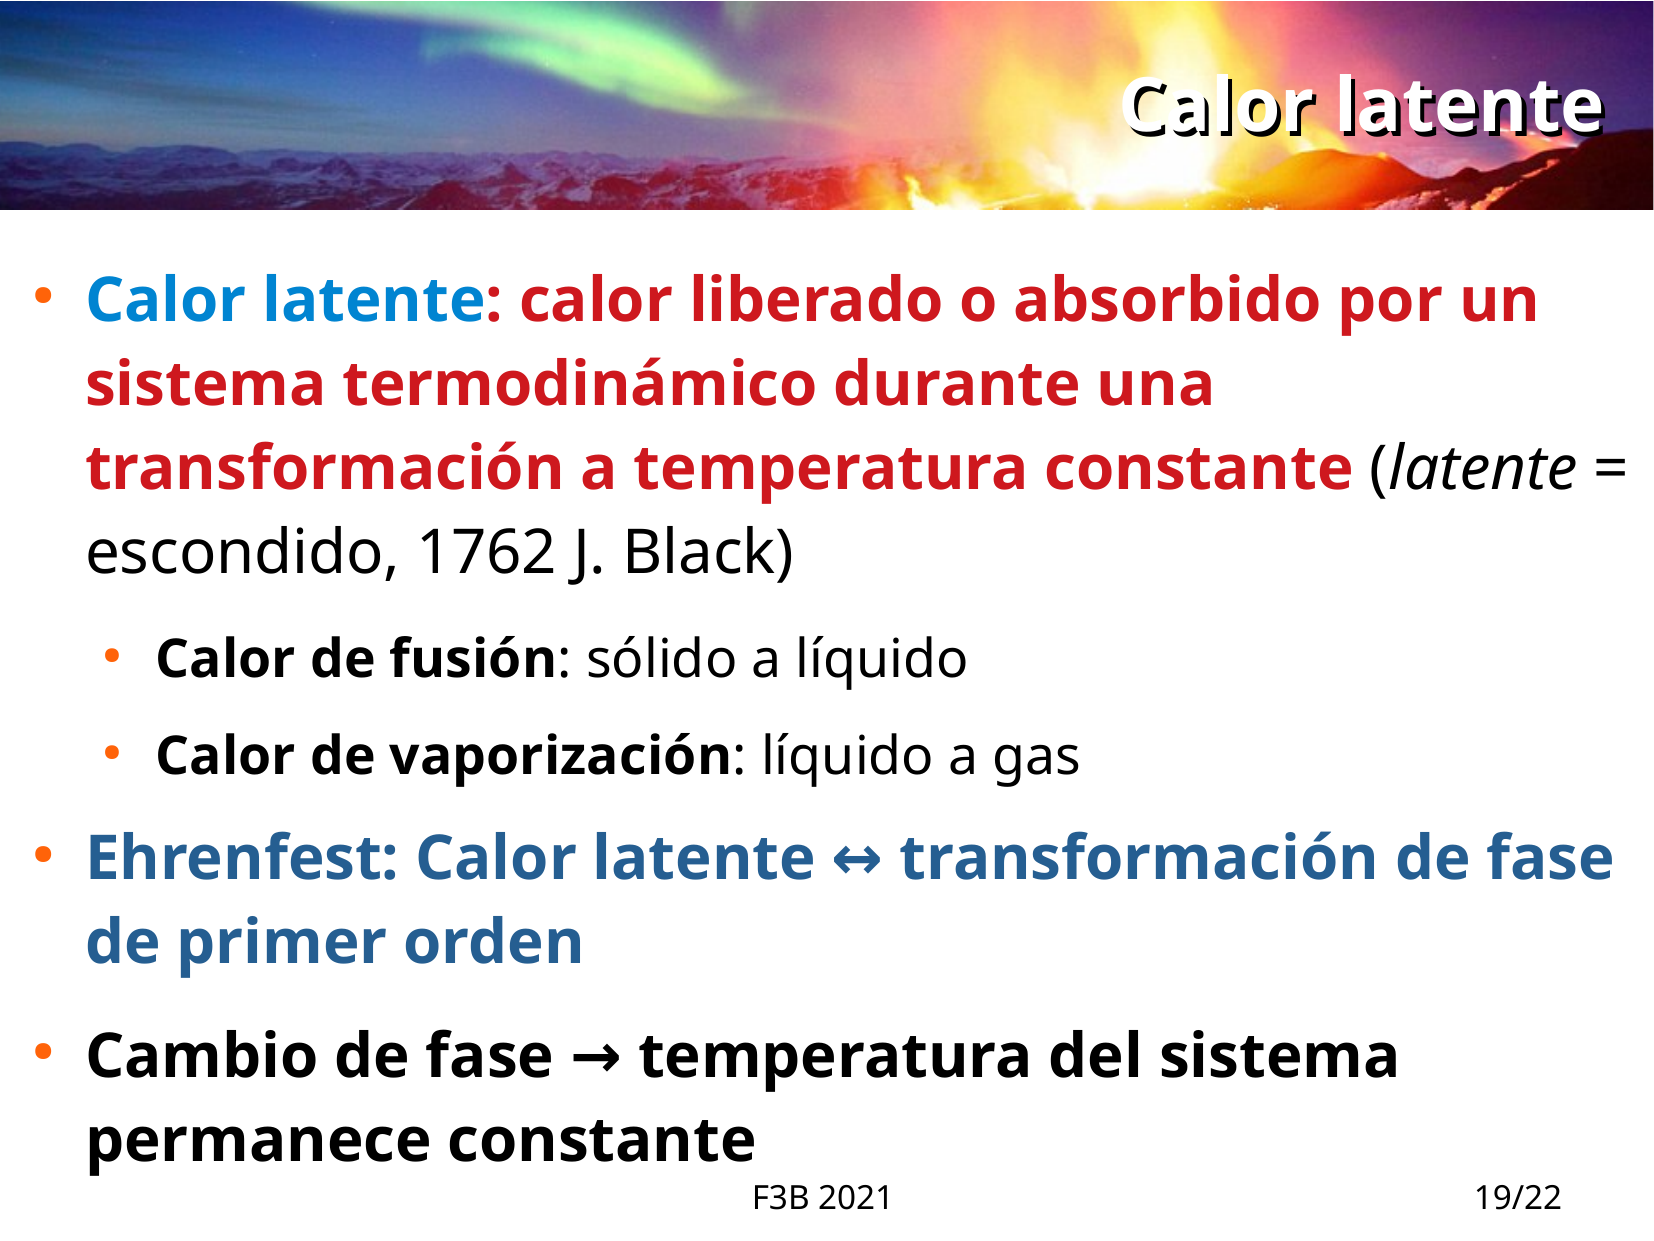

# Calor latente
Calor latente: calor liberado o absorbido por un sistema termodinámico durante una transformación a temperatura constante (latente = escondido, 1762 J. Black)
Calor de fusión: sólido a líquido
Calor de vaporización: líquido a gas
Ehrenfest: Calor latente ↔ transformación de fase de primer orden
Cambio de fase → temperatura del sistema permanece constante
F3B 2021
19